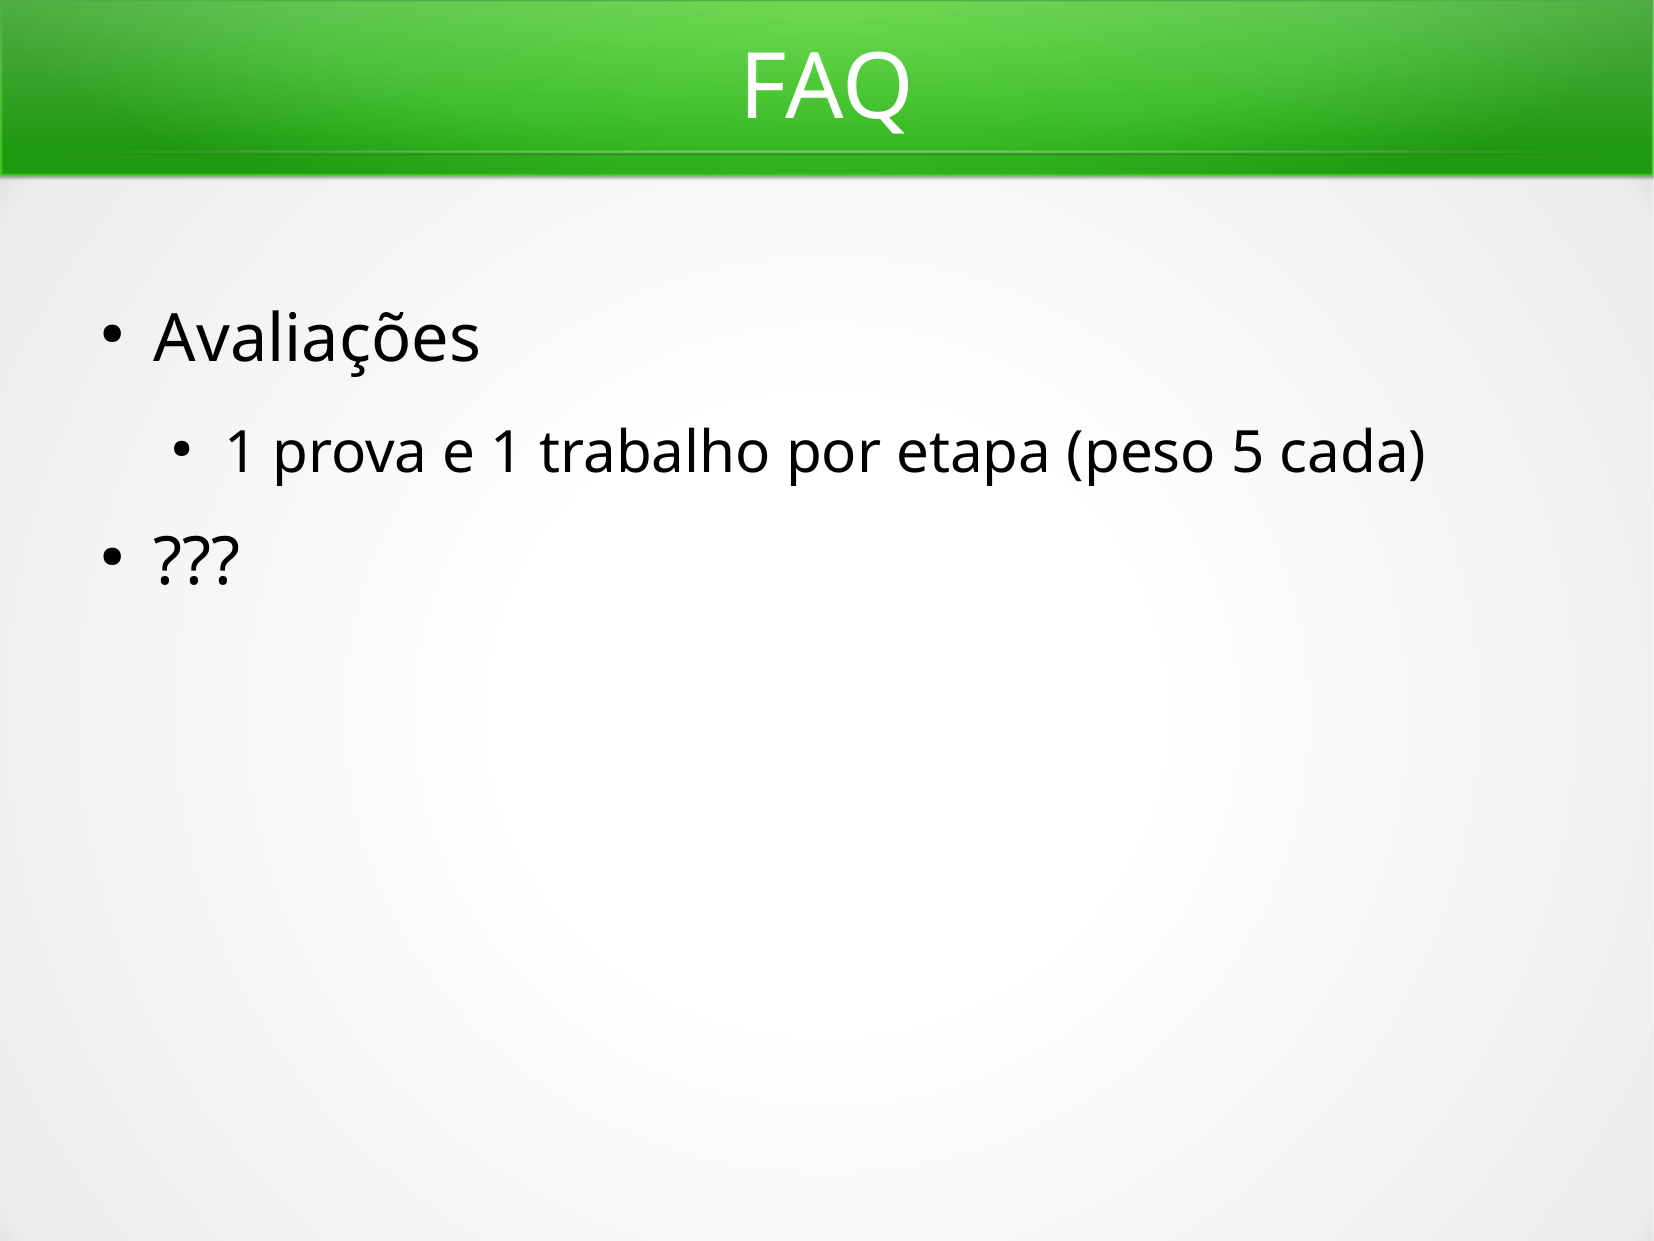

# FAQ
Avaliações
1 prova e 1 trabalho por etapa (peso 5 cada)
???